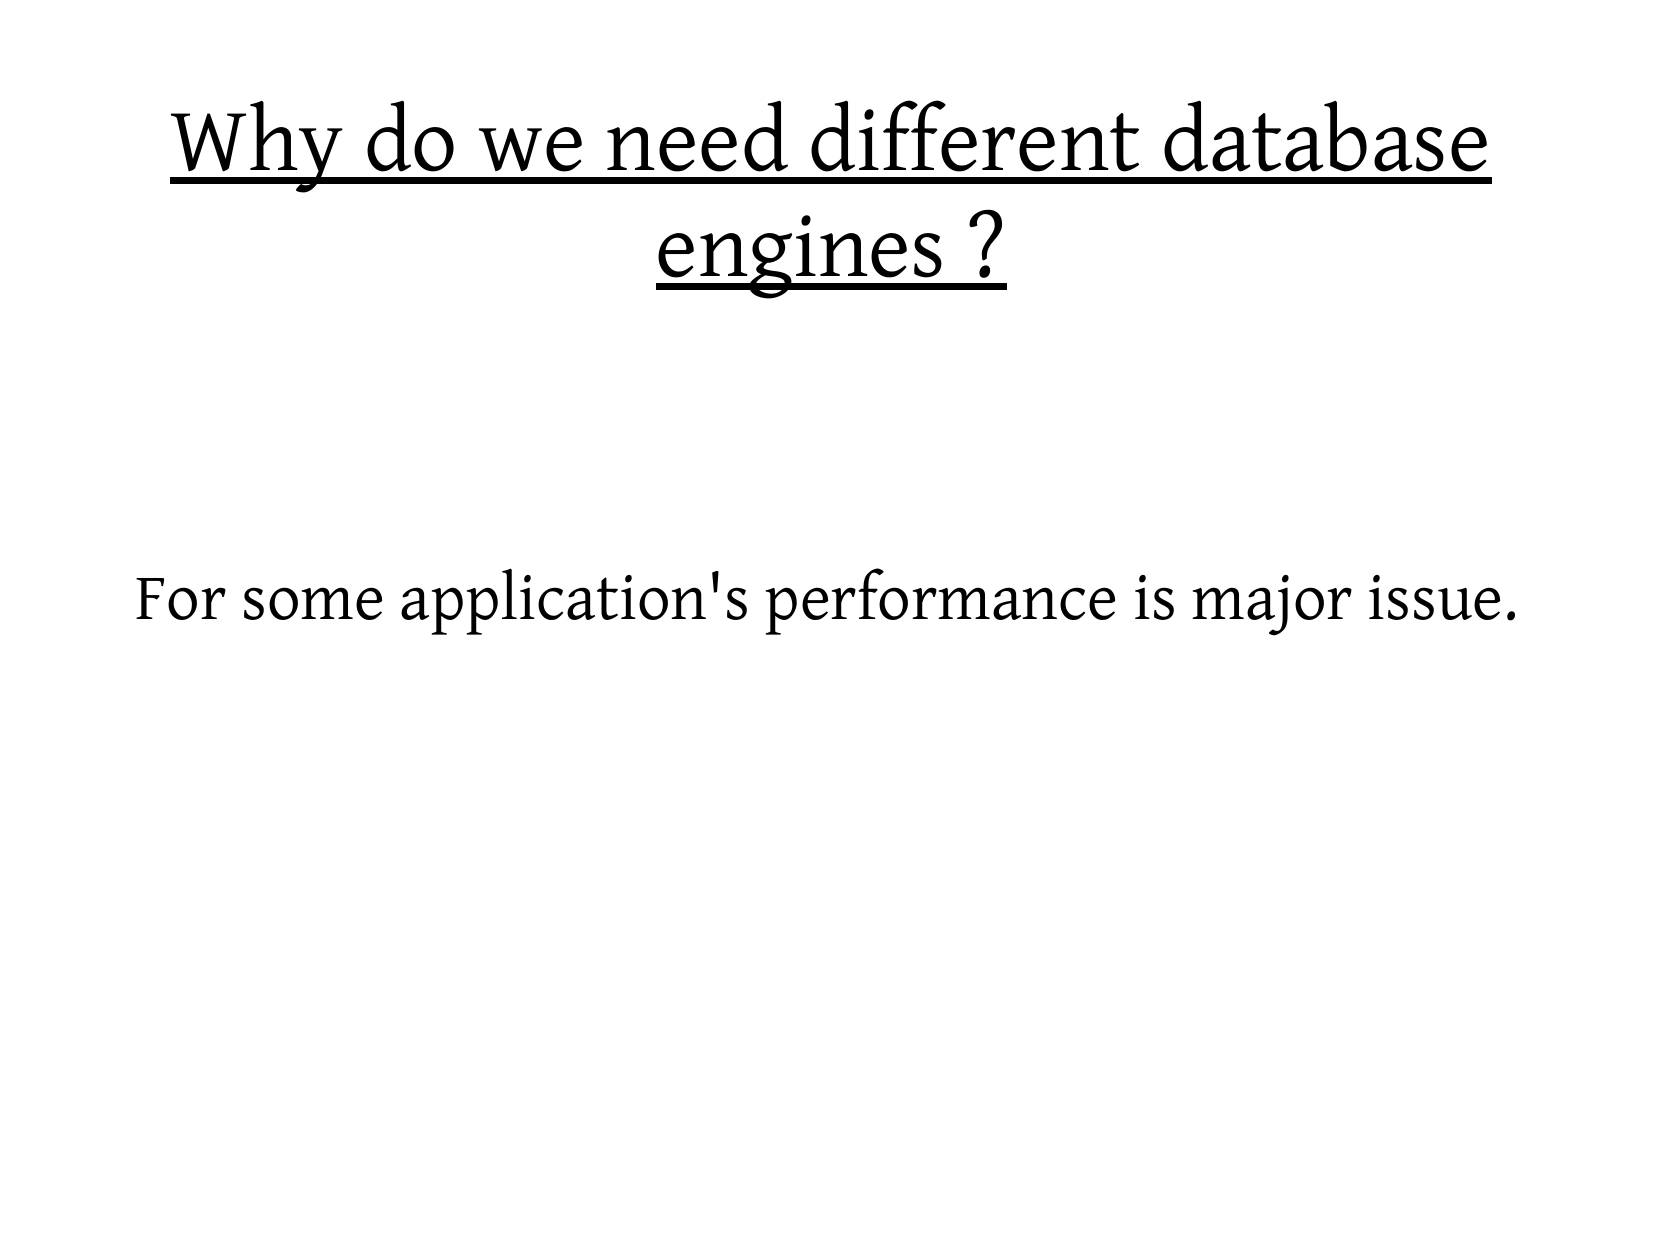

# Why do we need different database engines ?
For some application's performance is major issue.